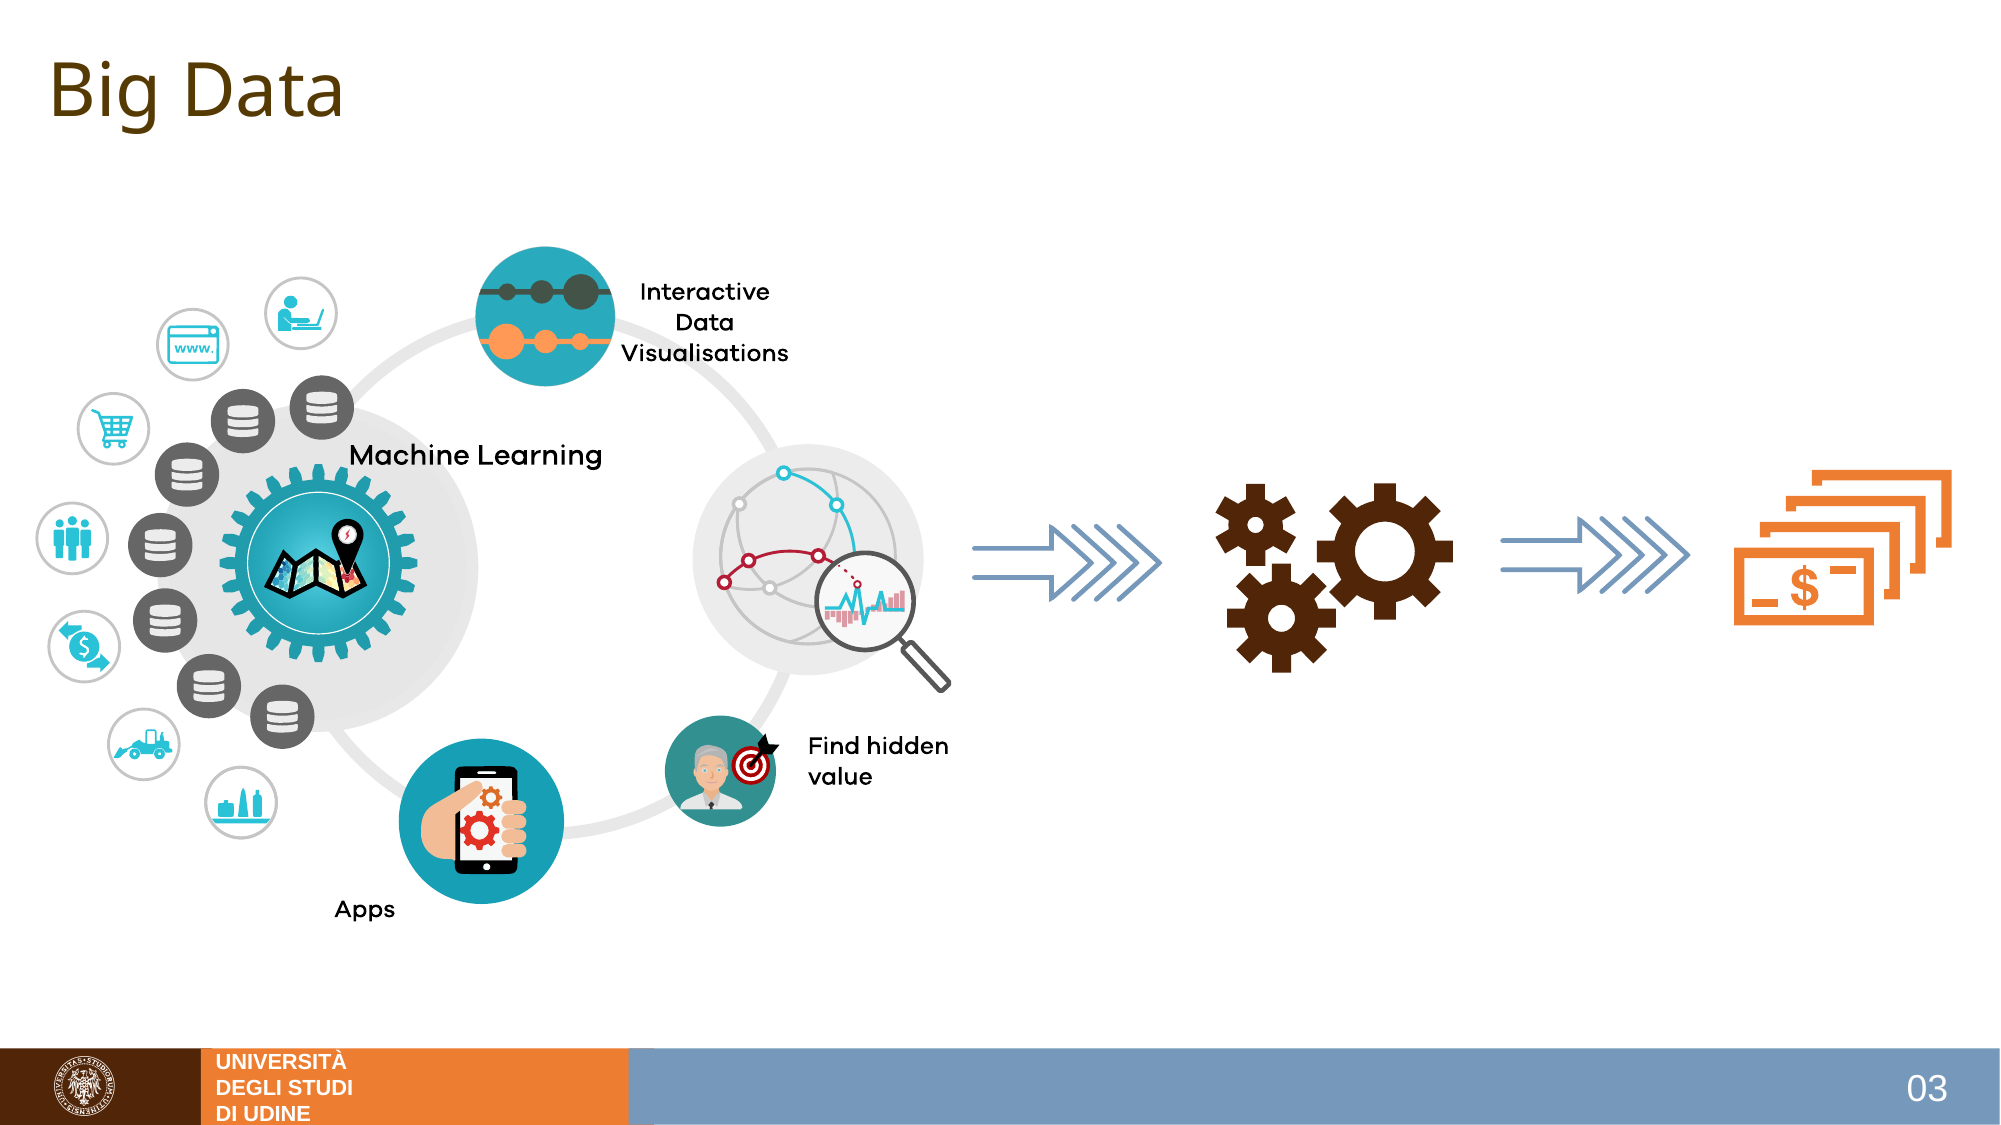

Big Data
UNIVERSITÀ
DEGLI STUDI
DI UDINE
03